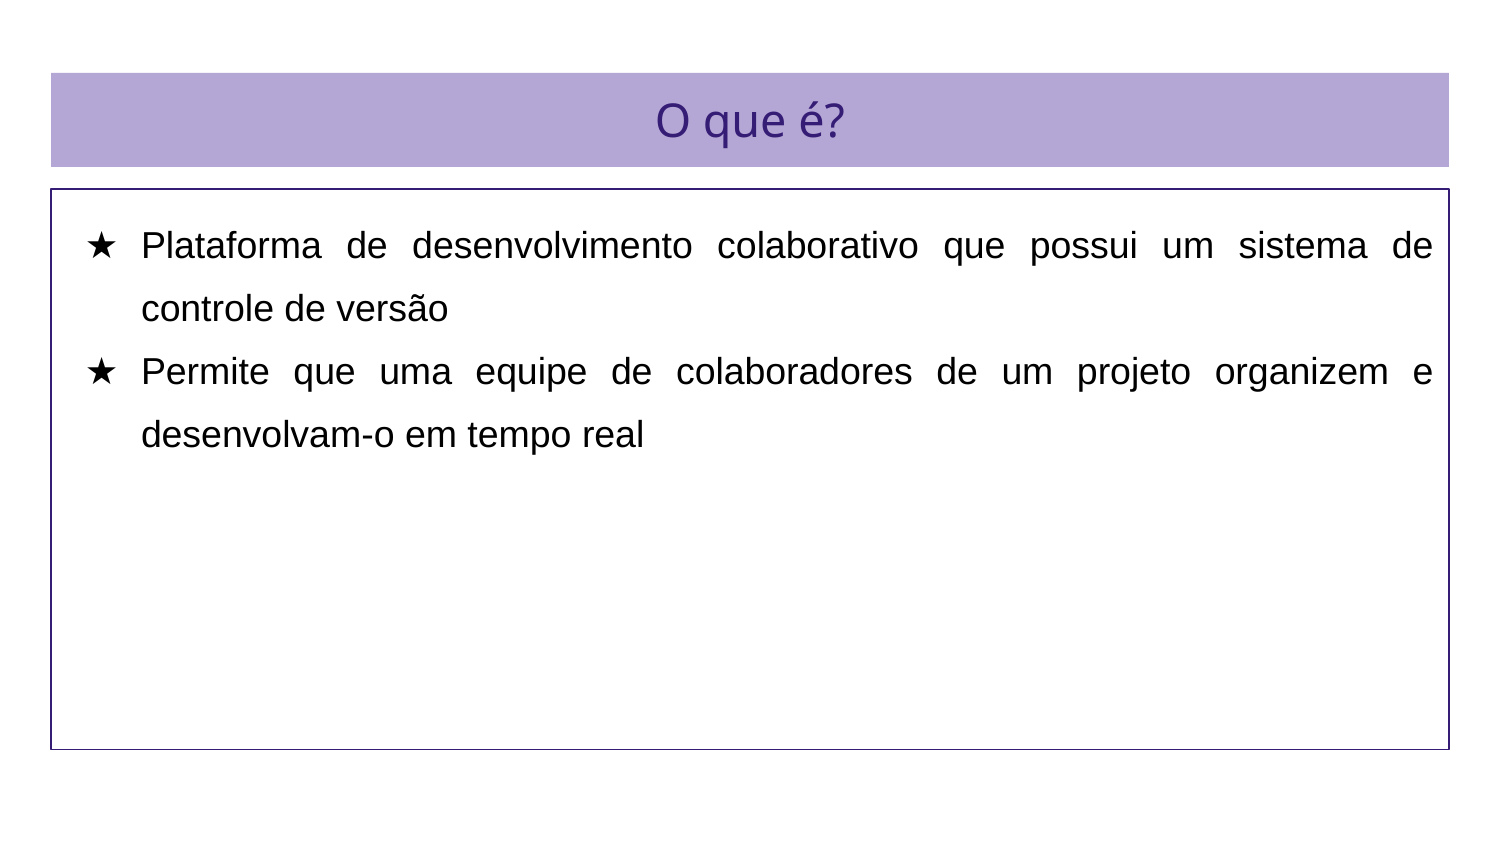

# O que é?
Plataforma de desenvolvimento colaborativo que possui um sistema de controle de versão
Permite que uma equipe de colaboradores de um projeto organizem e desenvolvam-o em tempo real